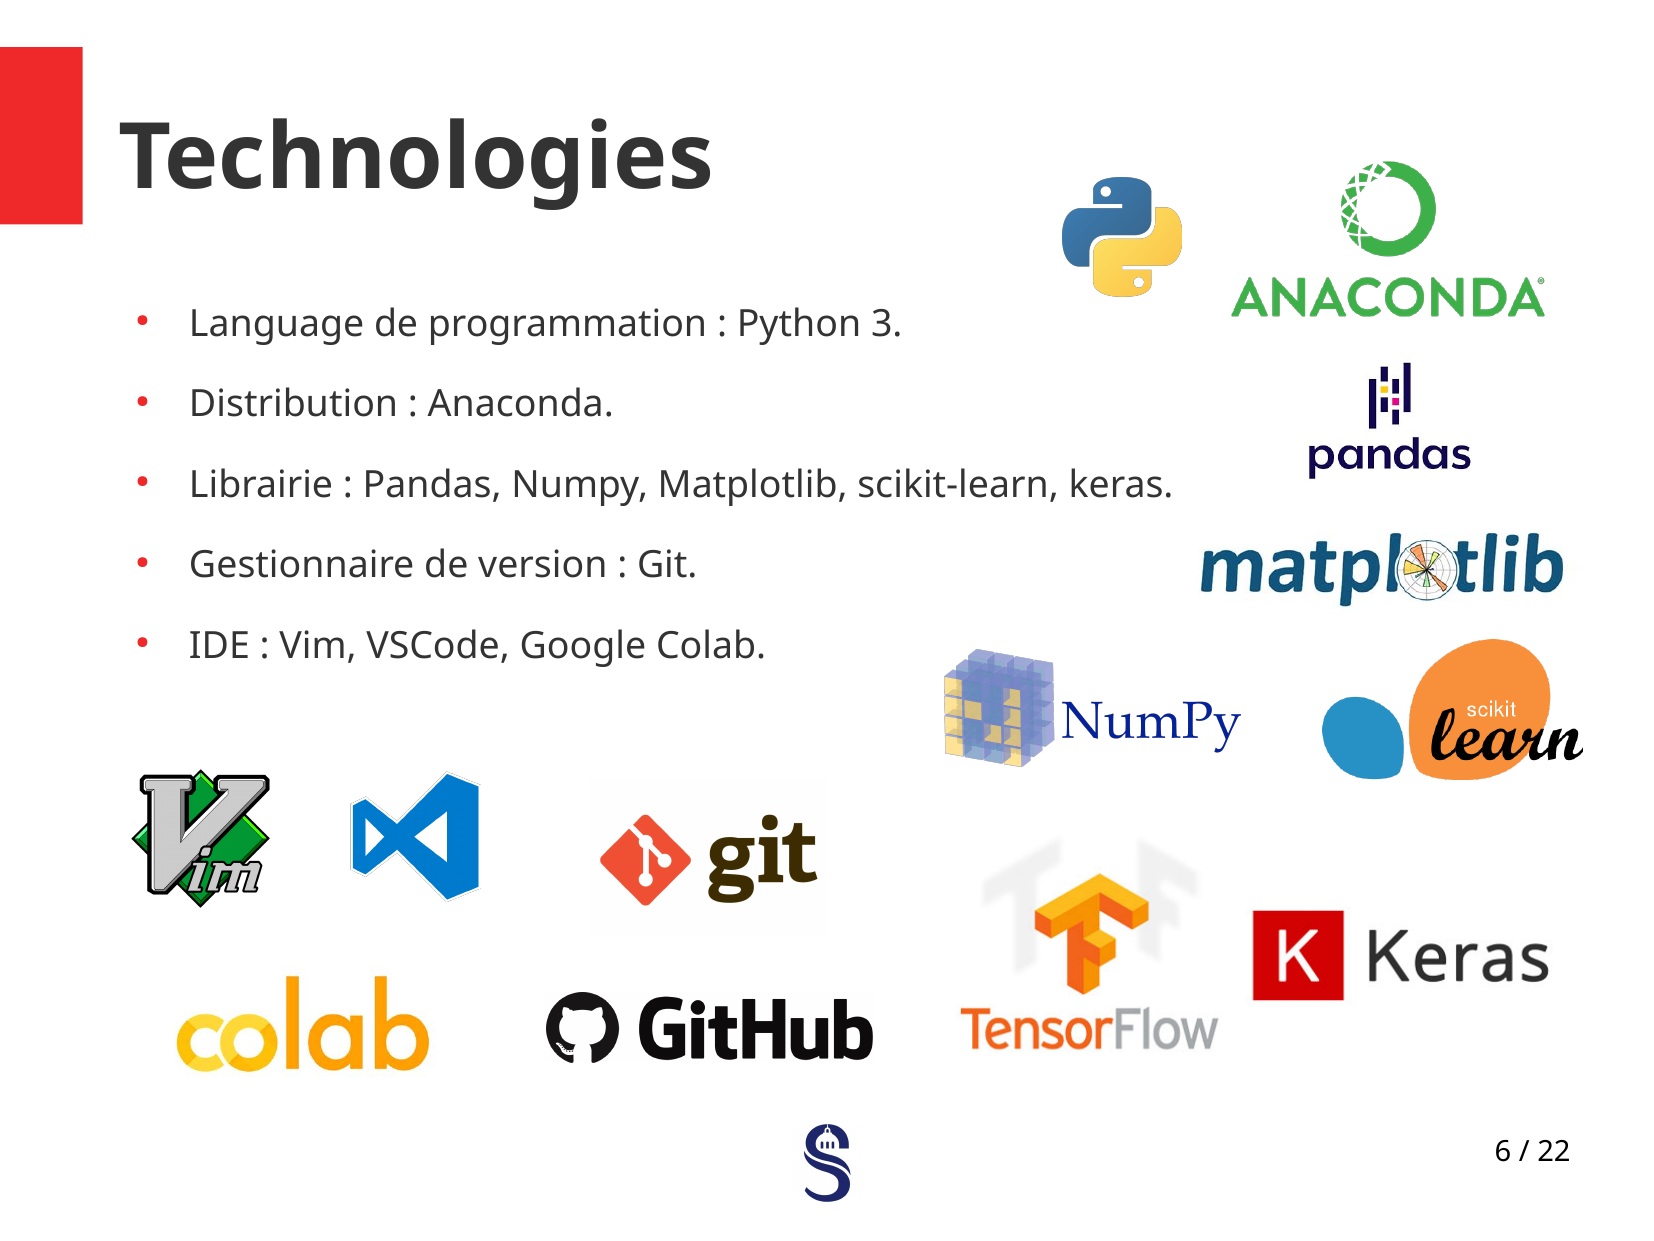

# Technologies
Language de programmation : Python 3.
Distribution : Anaconda.
Librairie : Pandas, Numpy, Matplotlib, scikit-learn, keras.
Gestionnaire de version : Git.
IDE : Vim, VSCode, Google Colab.
6